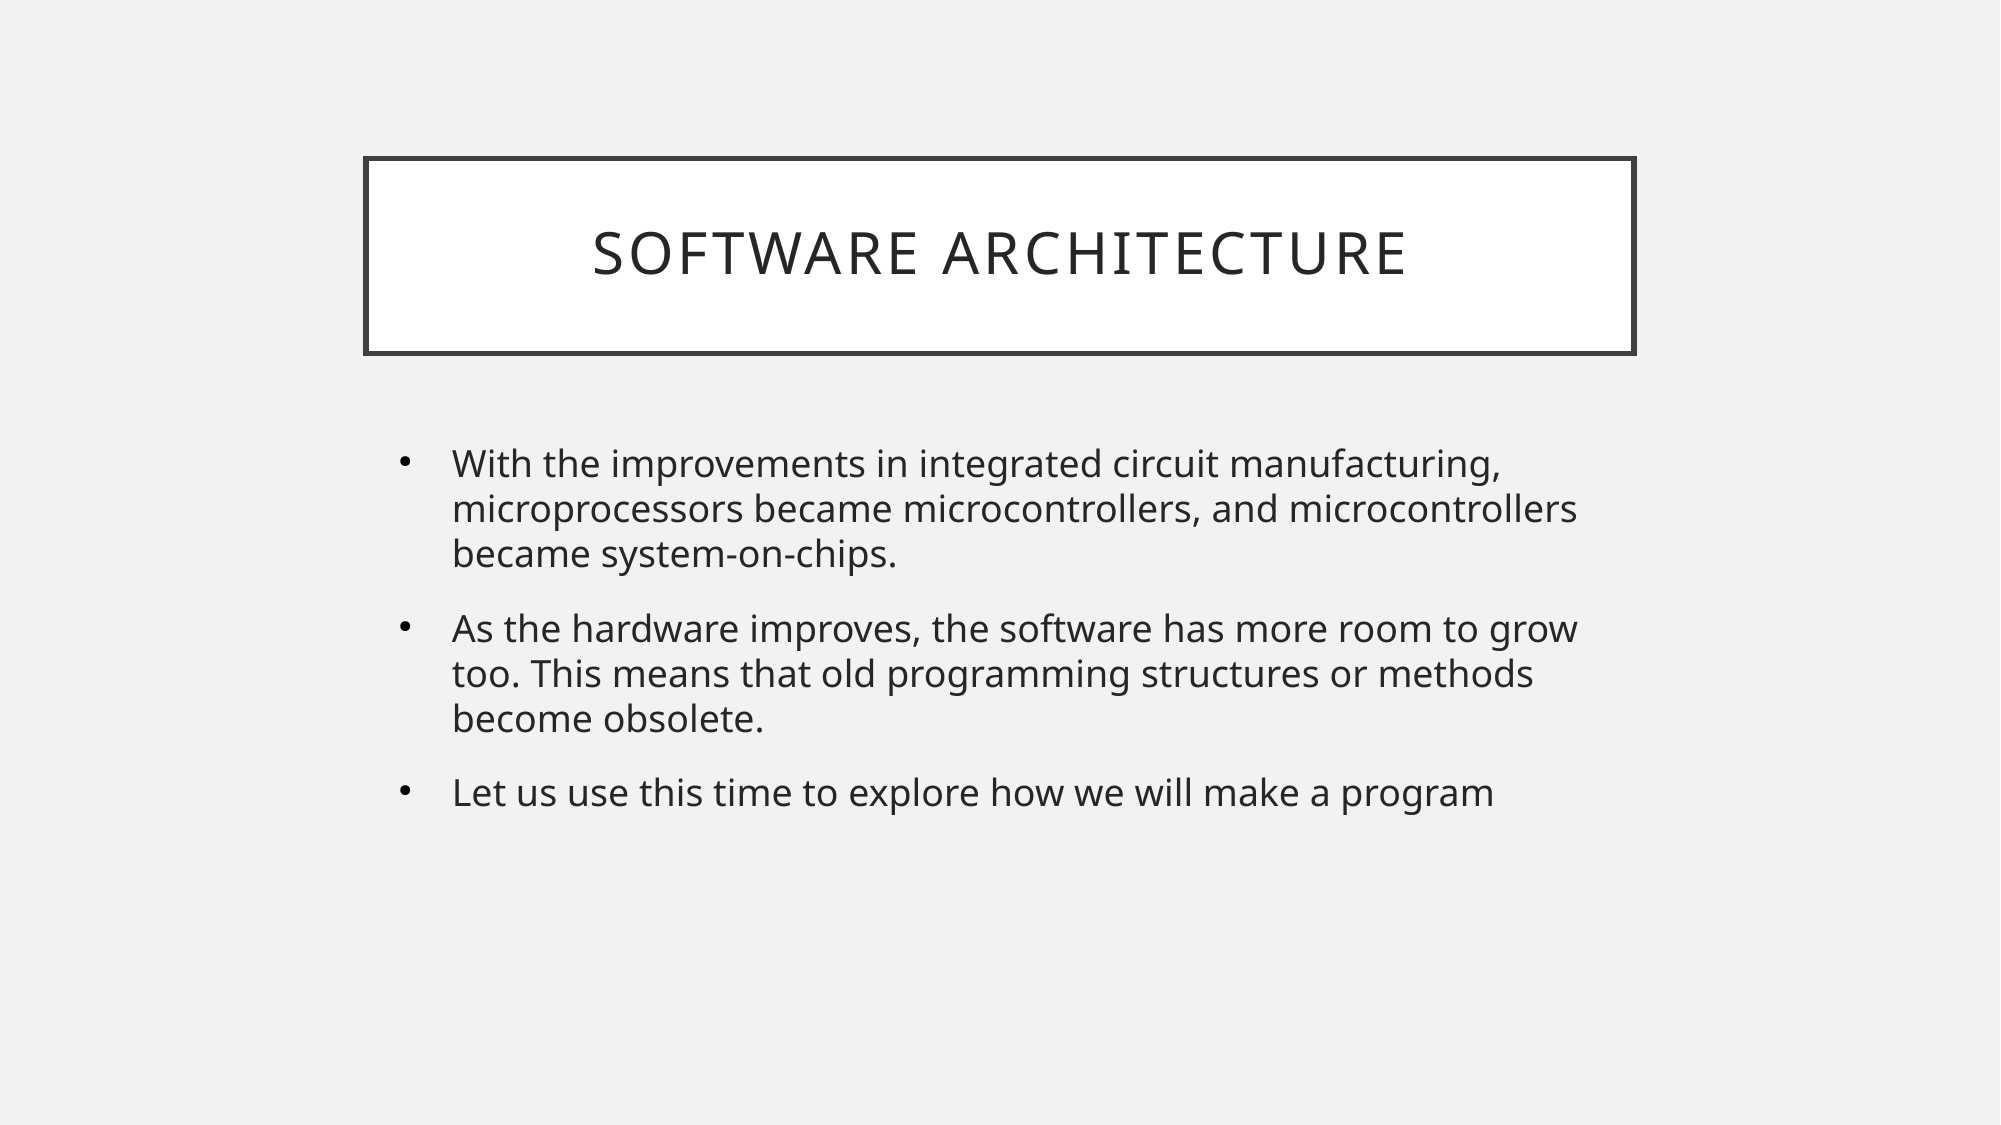

# Software architecture
With the improvements in integrated circuit manufacturing, microprocessors became microcontrollers, and microcontrollers became system-on-chips.
As the hardware improves, the software has more room to grow too. This means that old programming structures or methods become obsolete.
Let us use this time to explore how we will make a program